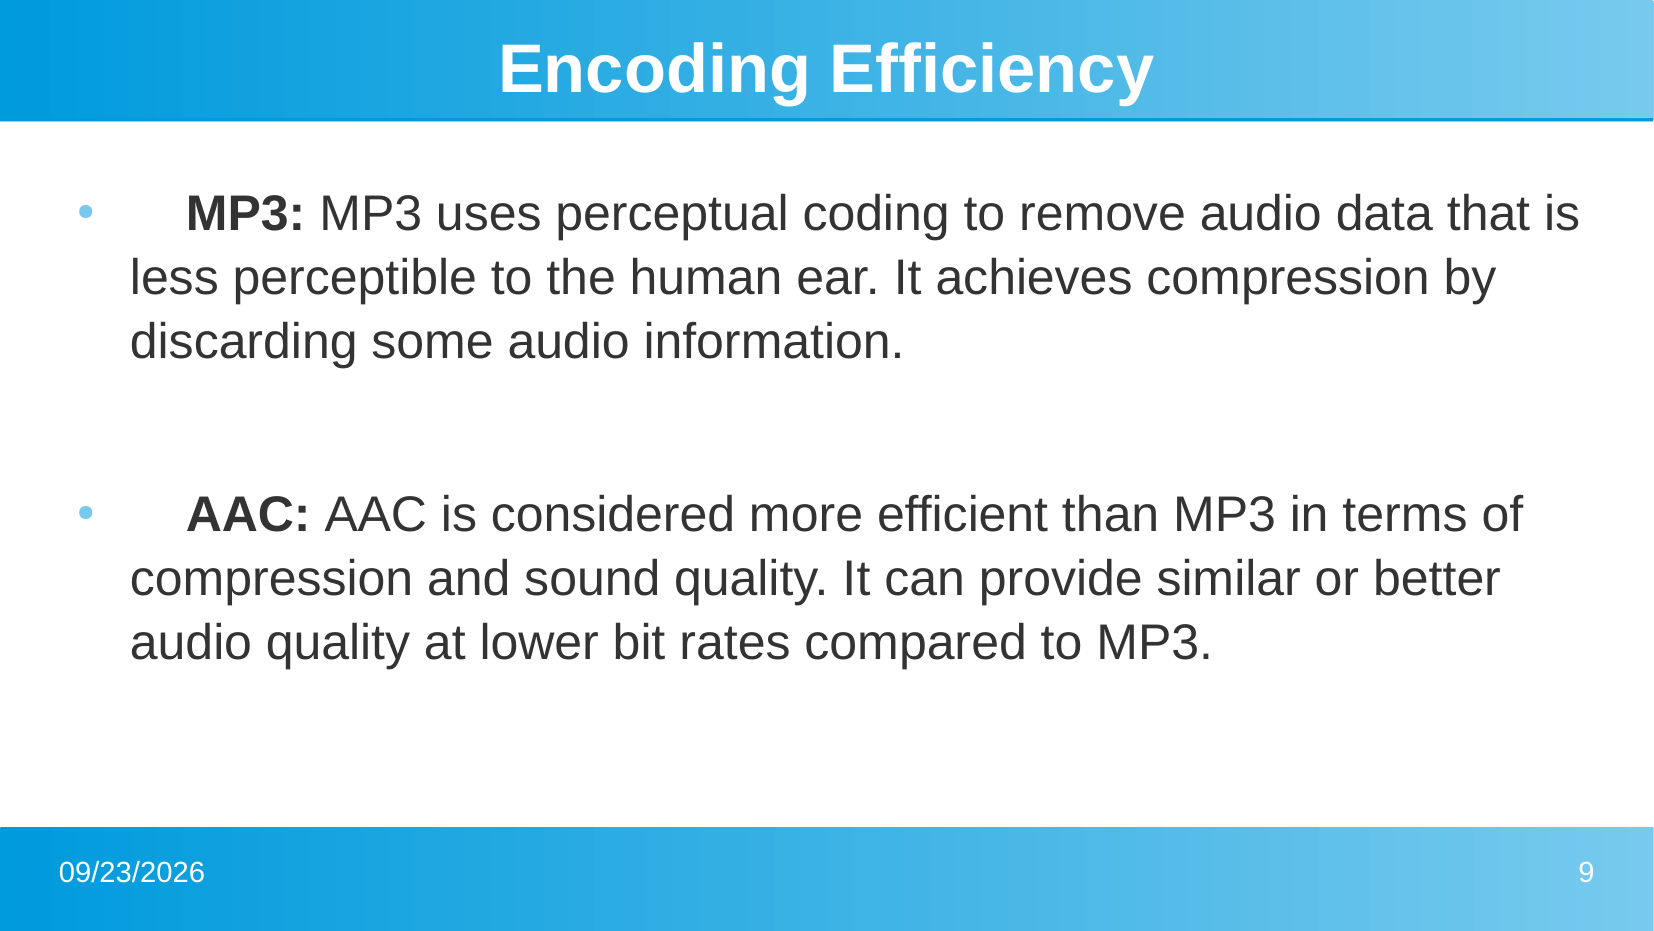

# Encoding Efficiency
 MP3: MP3 uses perceptual coding to remove audio data that is less perceptible to the human ear. It achieves compression by discarding some audio information.
 AAC: AAC is considered more efficient than MP3 in terms of compression and sound quality. It can provide similar or better audio quality at lower bit rates compared to MP3.
9